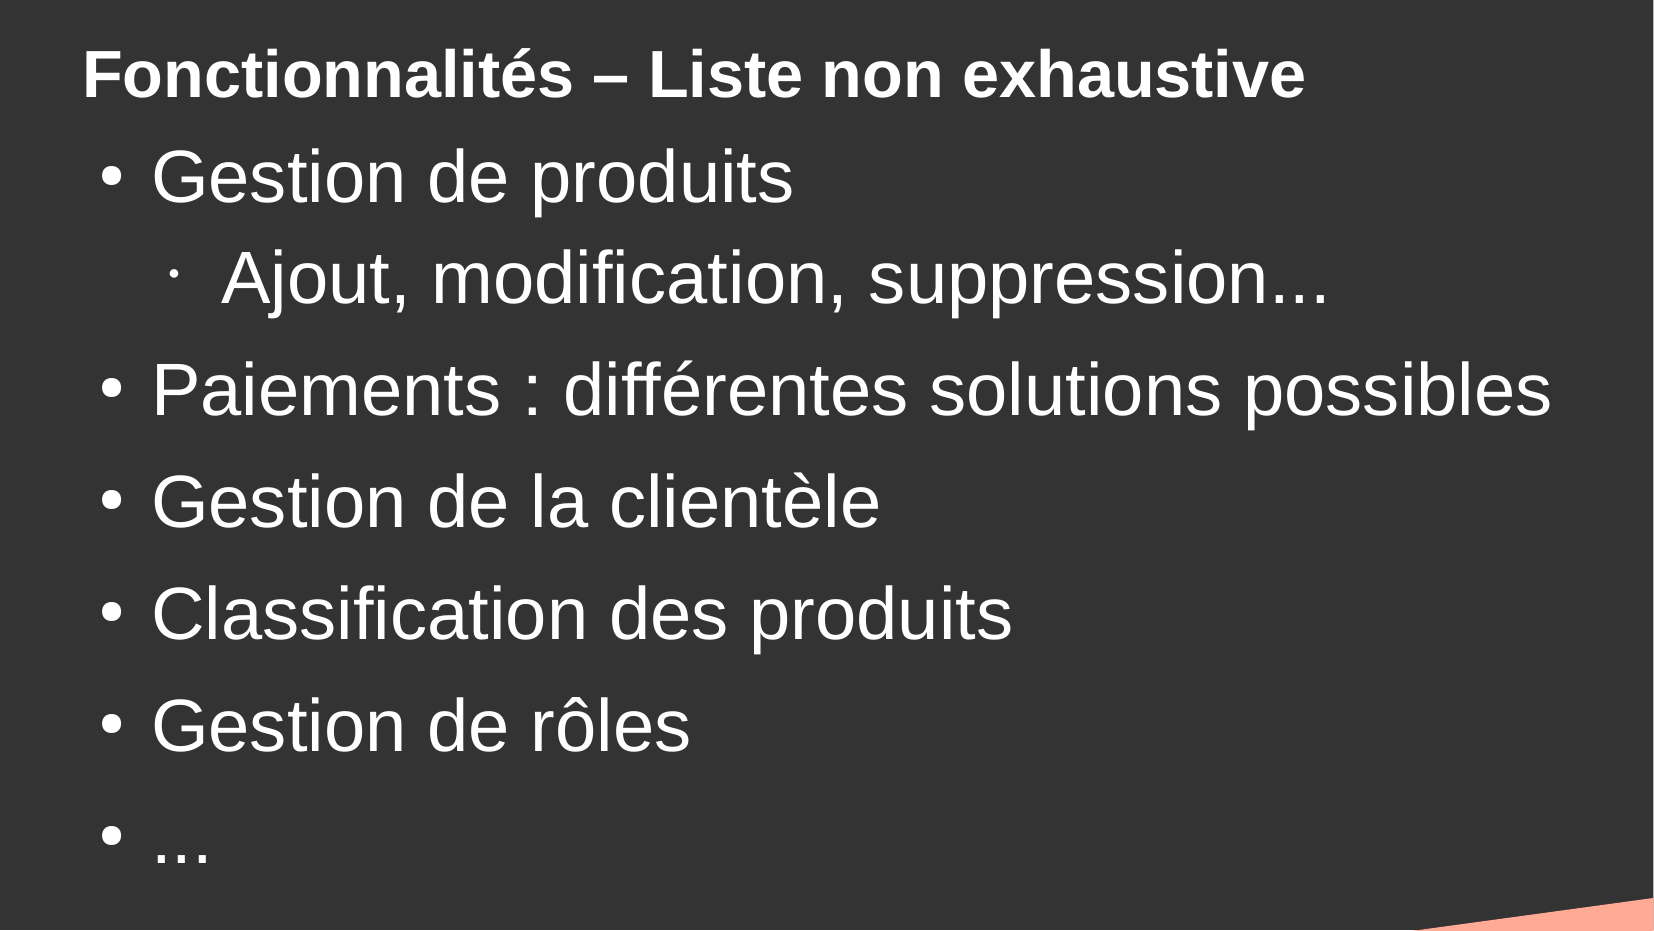

# Fonctionnalités – Liste non exhaustive
Gestion de produits
Ajout, modification, suppression...
Paiements : différentes solutions possibles
Gestion de la clientèle
Classification des produits
Gestion de rôles
...